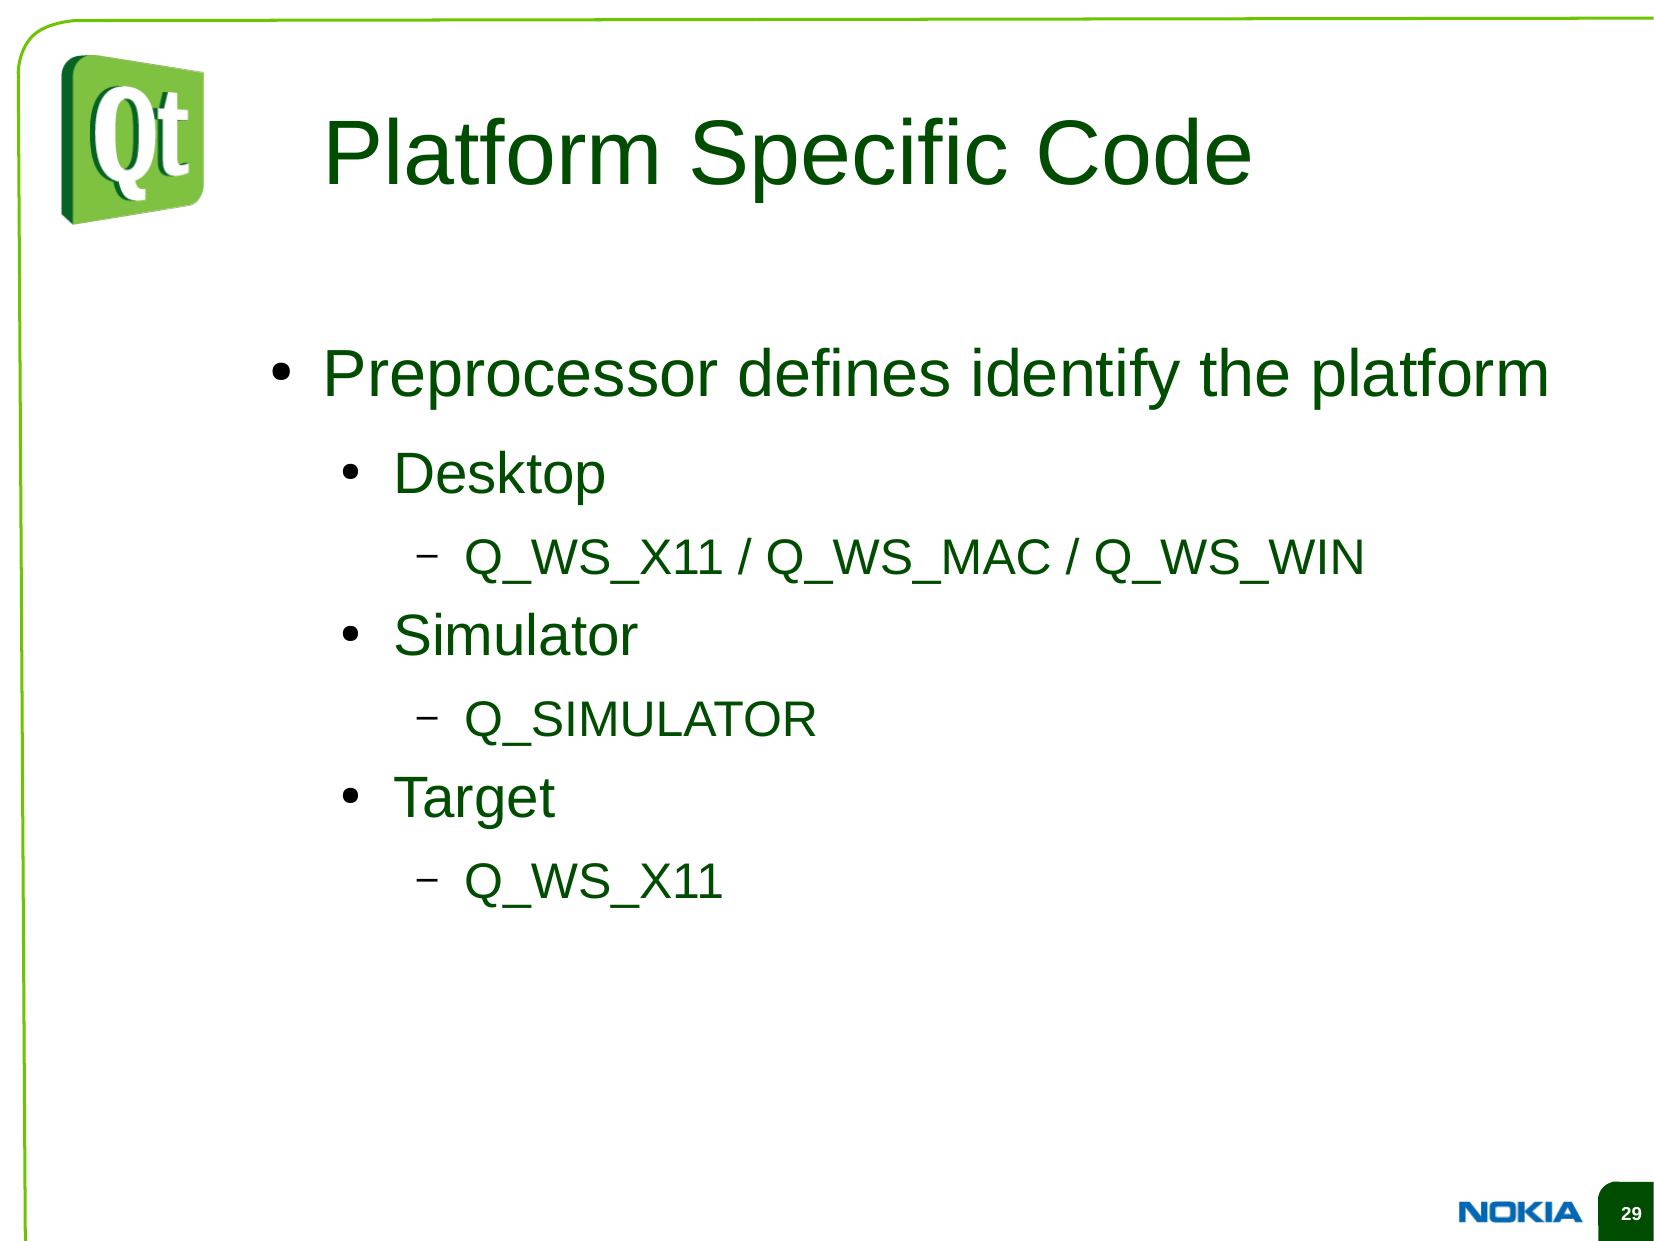

# Platform Specific Code
Preprocessor defines identify the platform
Desktop
Q_WS_X11 / Q_WS_MAC / Q_WS_WIN
Simulator
Q_SIMULATOR
Target
Q_WS_X11